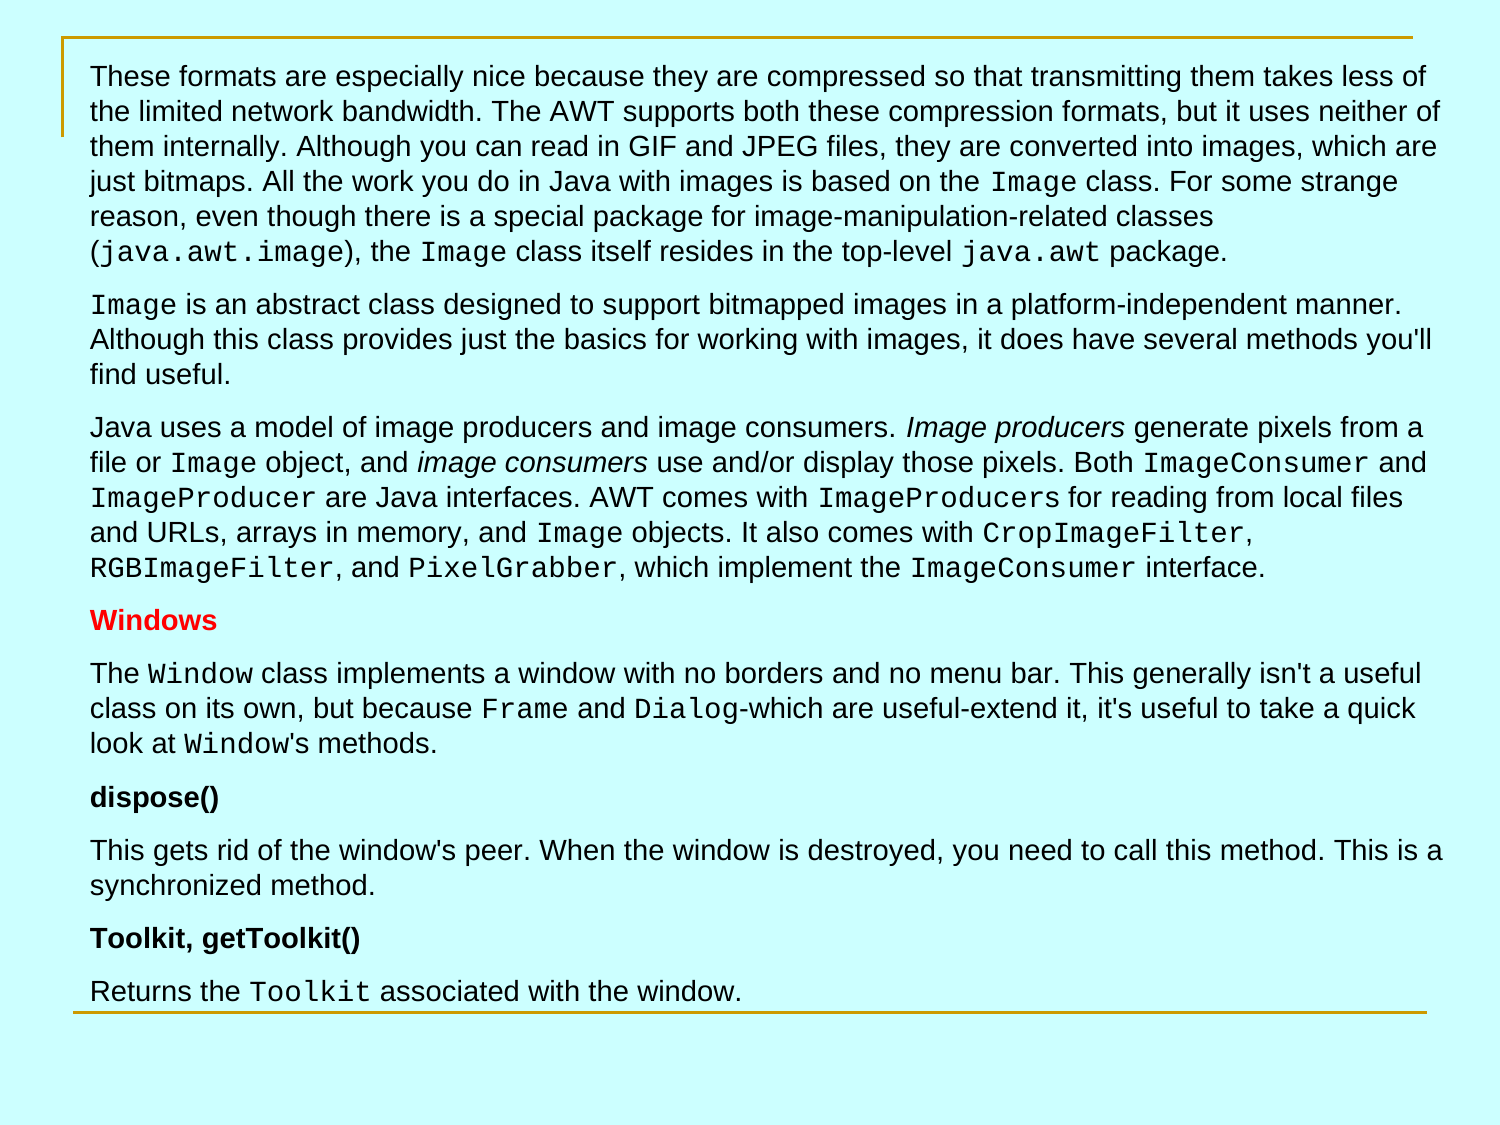

These formats are especially nice because they are compressed so that transmitting them takes less of the limited network bandwidth. The AWT supports both these compression formats, but it uses neither of them internally. Although you can read in GIF and JPEG files, they are converted into images, which are just bitmaps. All the work you do in Java with images is based on the Image class. For some strange reason, even though there is a special package for image-manipulation-related classes (java.awt.image), the Image class itself resides in the top-level java.awt package.
Image is an abstract class designed to support bitmapped images in a platform-independent manner. Although this class provides just the basics for working with images, it does have several methods you'll find useful.
Java uses a model of image producers and image consumers. Image producers generate pixels from a file or Image object, and image consumers use and/or display those pixels. Both ImageConsumer and ImageProducer are Java interfaces. AWT comes with ImageProducers for reading from local files and URLs, arrays in memory, and Image objects. It also comes with CropImageFilter, RGBImageFilter, and PixelGrabber, which implement the ImageConsumer interface.
Windows
The Window class implements a window with no borders and no menu bar. This generally isn't a useful class on its own, but because Frame and Dialog-which are useful-extend it, it's useful to take a quick look at Window's methods.
dispose()
This gets rid of the window's peer. When the window is destroyed, you need to call this method. This is a synchronized method.
Toolkit, getToolkit()
Returns the Toolkit associated with the window.